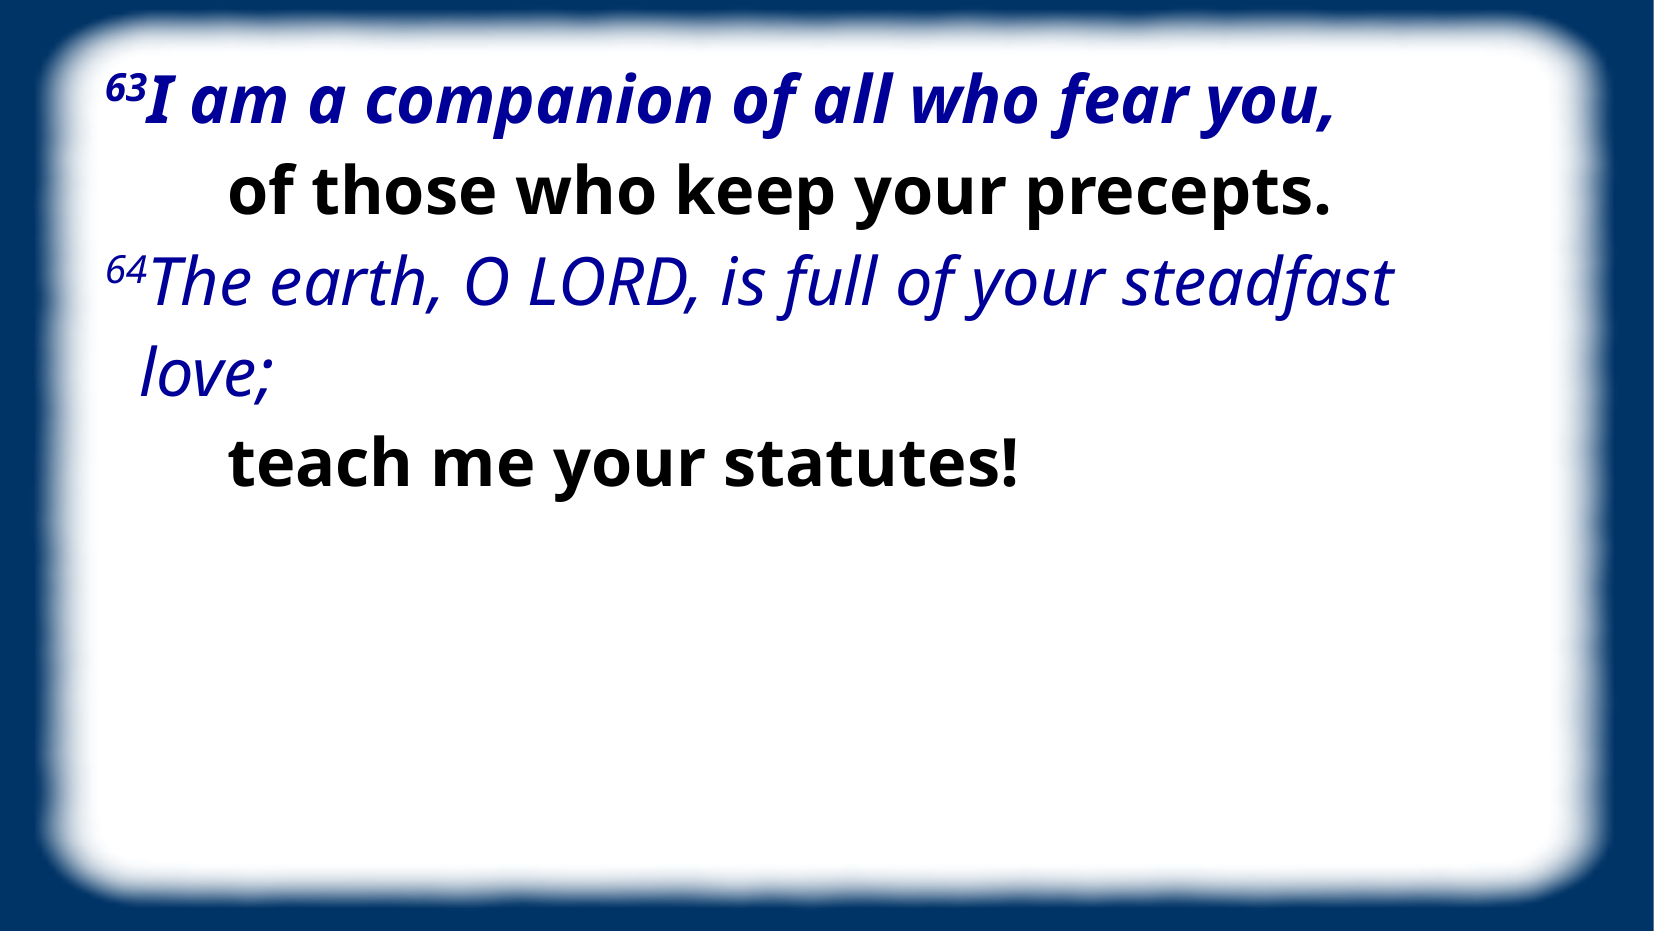

63I am a companion of all who fear you,
 of those who keep your precepts.
64The earth, O LORD, is full of your steadfast
 love;
 teach me your statutes!